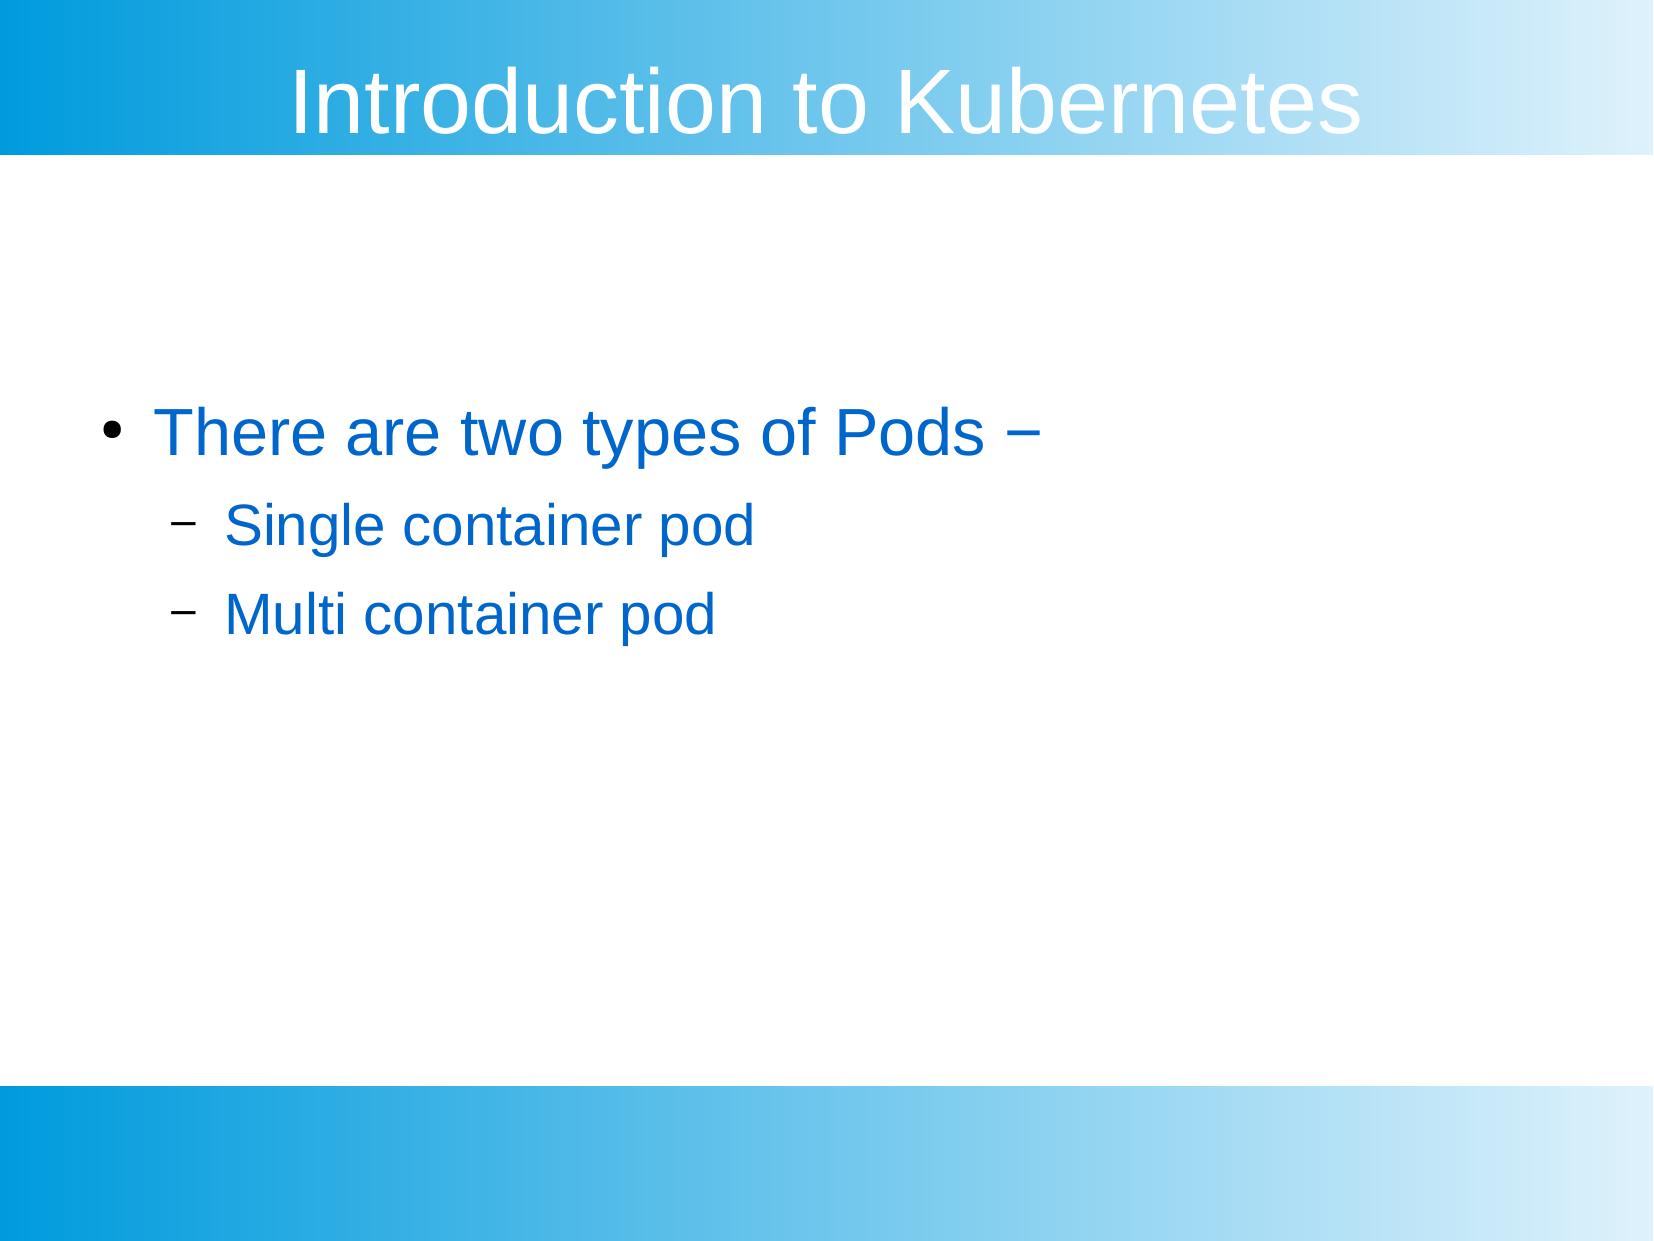

# Introduction to Kubernetes
There are two types of Pods −
Single container pod
Multi container pod